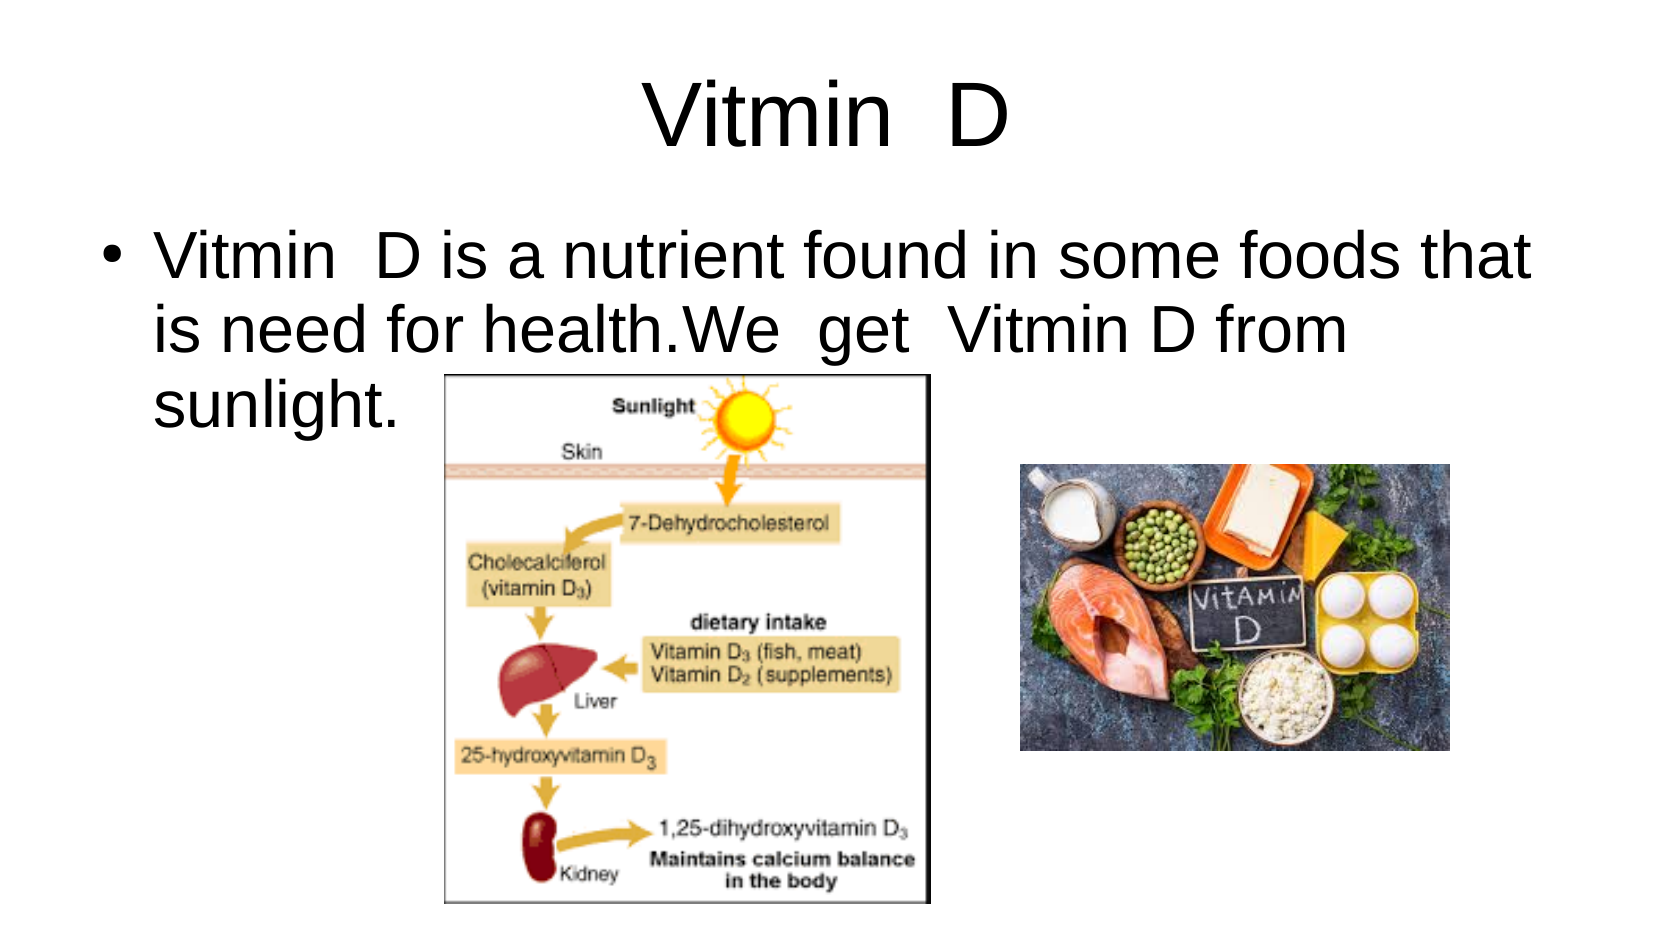

# Vitmin D
Vitmin D is a nutrient found in some foods that is need for health.We get Vitmin D from sunlight.